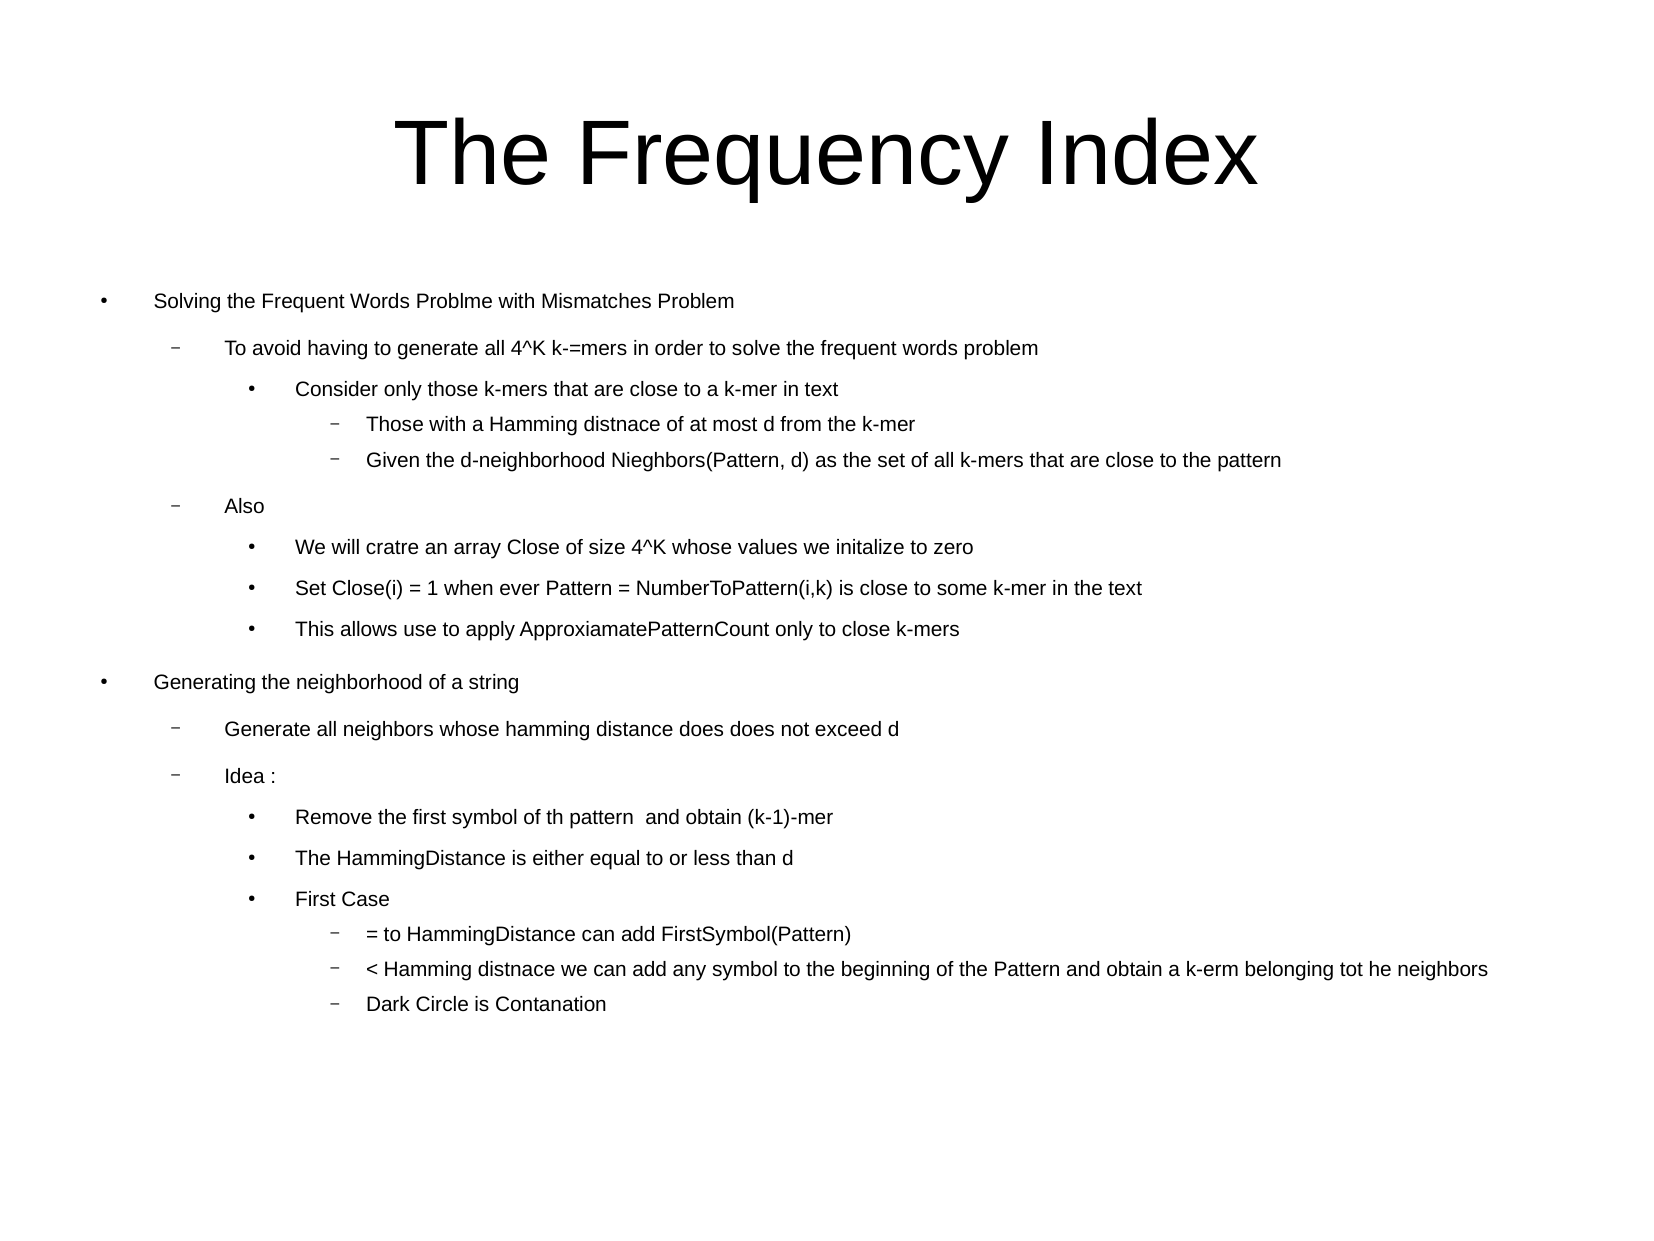

# The Frequency Index
Solving the Frequent Words Problme with Mismatches Problem
To avoid having to generate all 4^K k-=mers in order to solve the frequent words problem
Consider only those k-mers that are close to a k-mer in text
Those with a Hamming distnace of at most d from the k-mer
Given the d-neighborhood Nieghbors(Pattern, d) as the set of all k-mers that are close to the pattern
Also
We will cratre an array Close of size 4^K whose values we initalize to zero
Set Close(i) = 1 when ever Pattern = NumberToPattern(i,k) is close to some k-mer in the text
This allows use to apply ApproxiamatePatternCount only to close k-mers
Generating the neighborhood of a string
Generate all neighbors whose hamming distance does does not exceed d
Idea :
Remove the first symbol of th pattern and obtain (k-1)-mer
The HammingDistance is either equal to or less than d
First Case
= to HammingDistance can add FirstSymbol(Pattern)
< Hamming distnace we can add any symbol to the beginning of the Pattern and obtain a k-erm belonging tot he neighbors
Dark Circle is Contanation